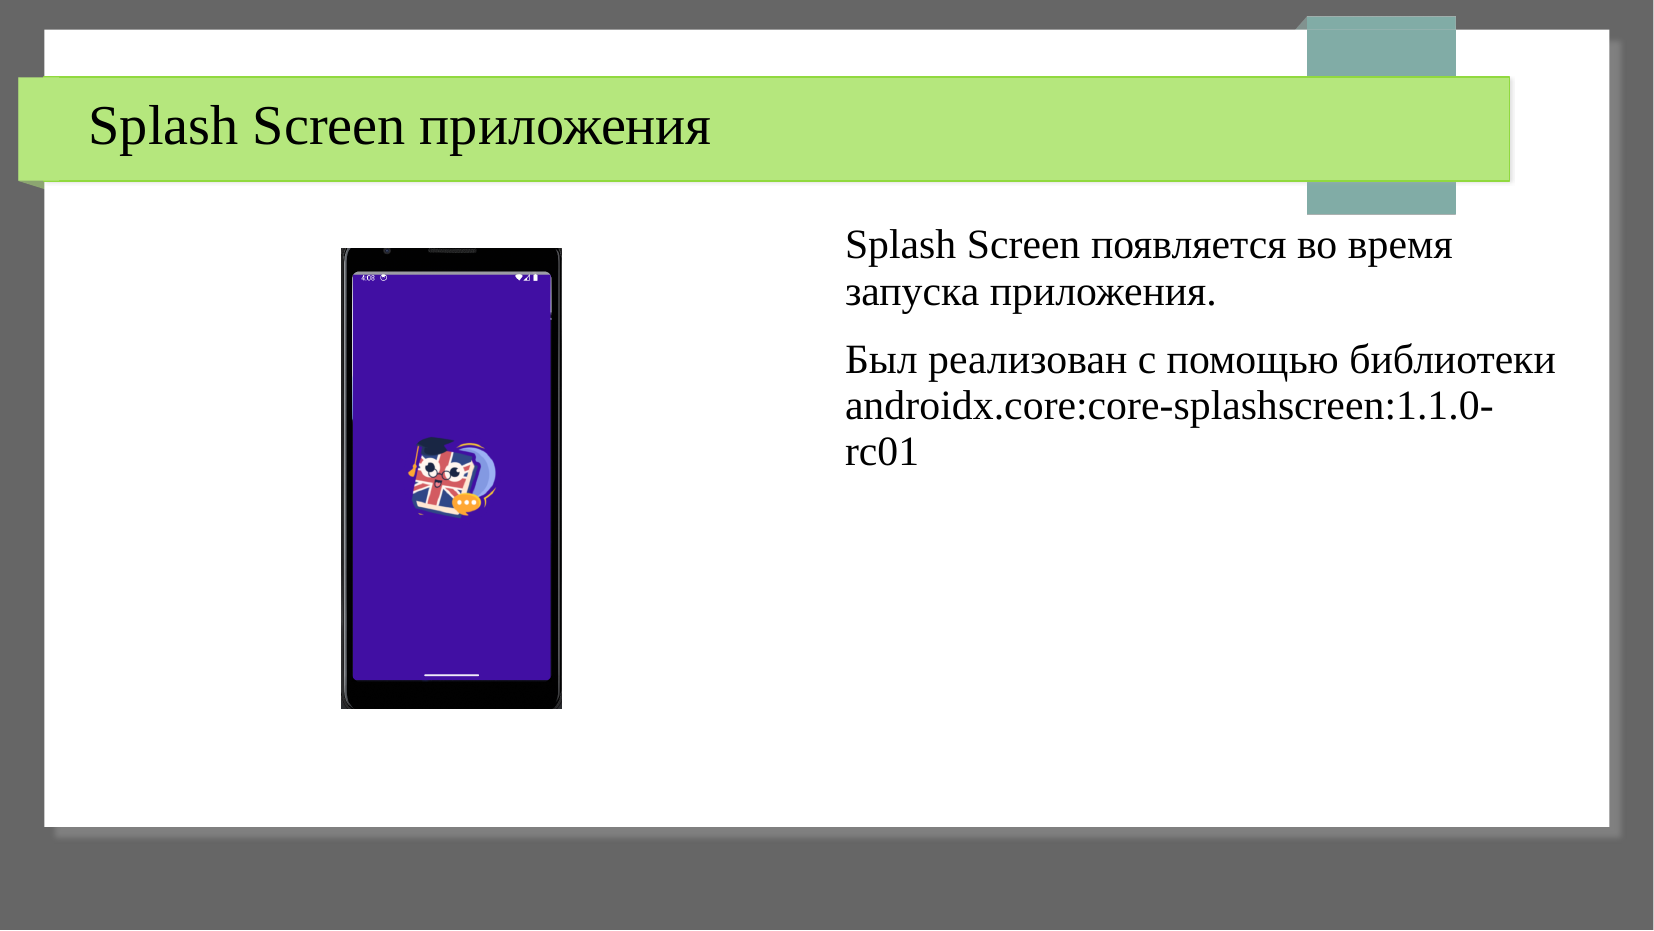

# Splash Screen приложения
Splash Screen появляется во время запуска приложения.
Был реализован с помощью библиотеки androidx.core:core-splashscreen:1.1.0-rc01